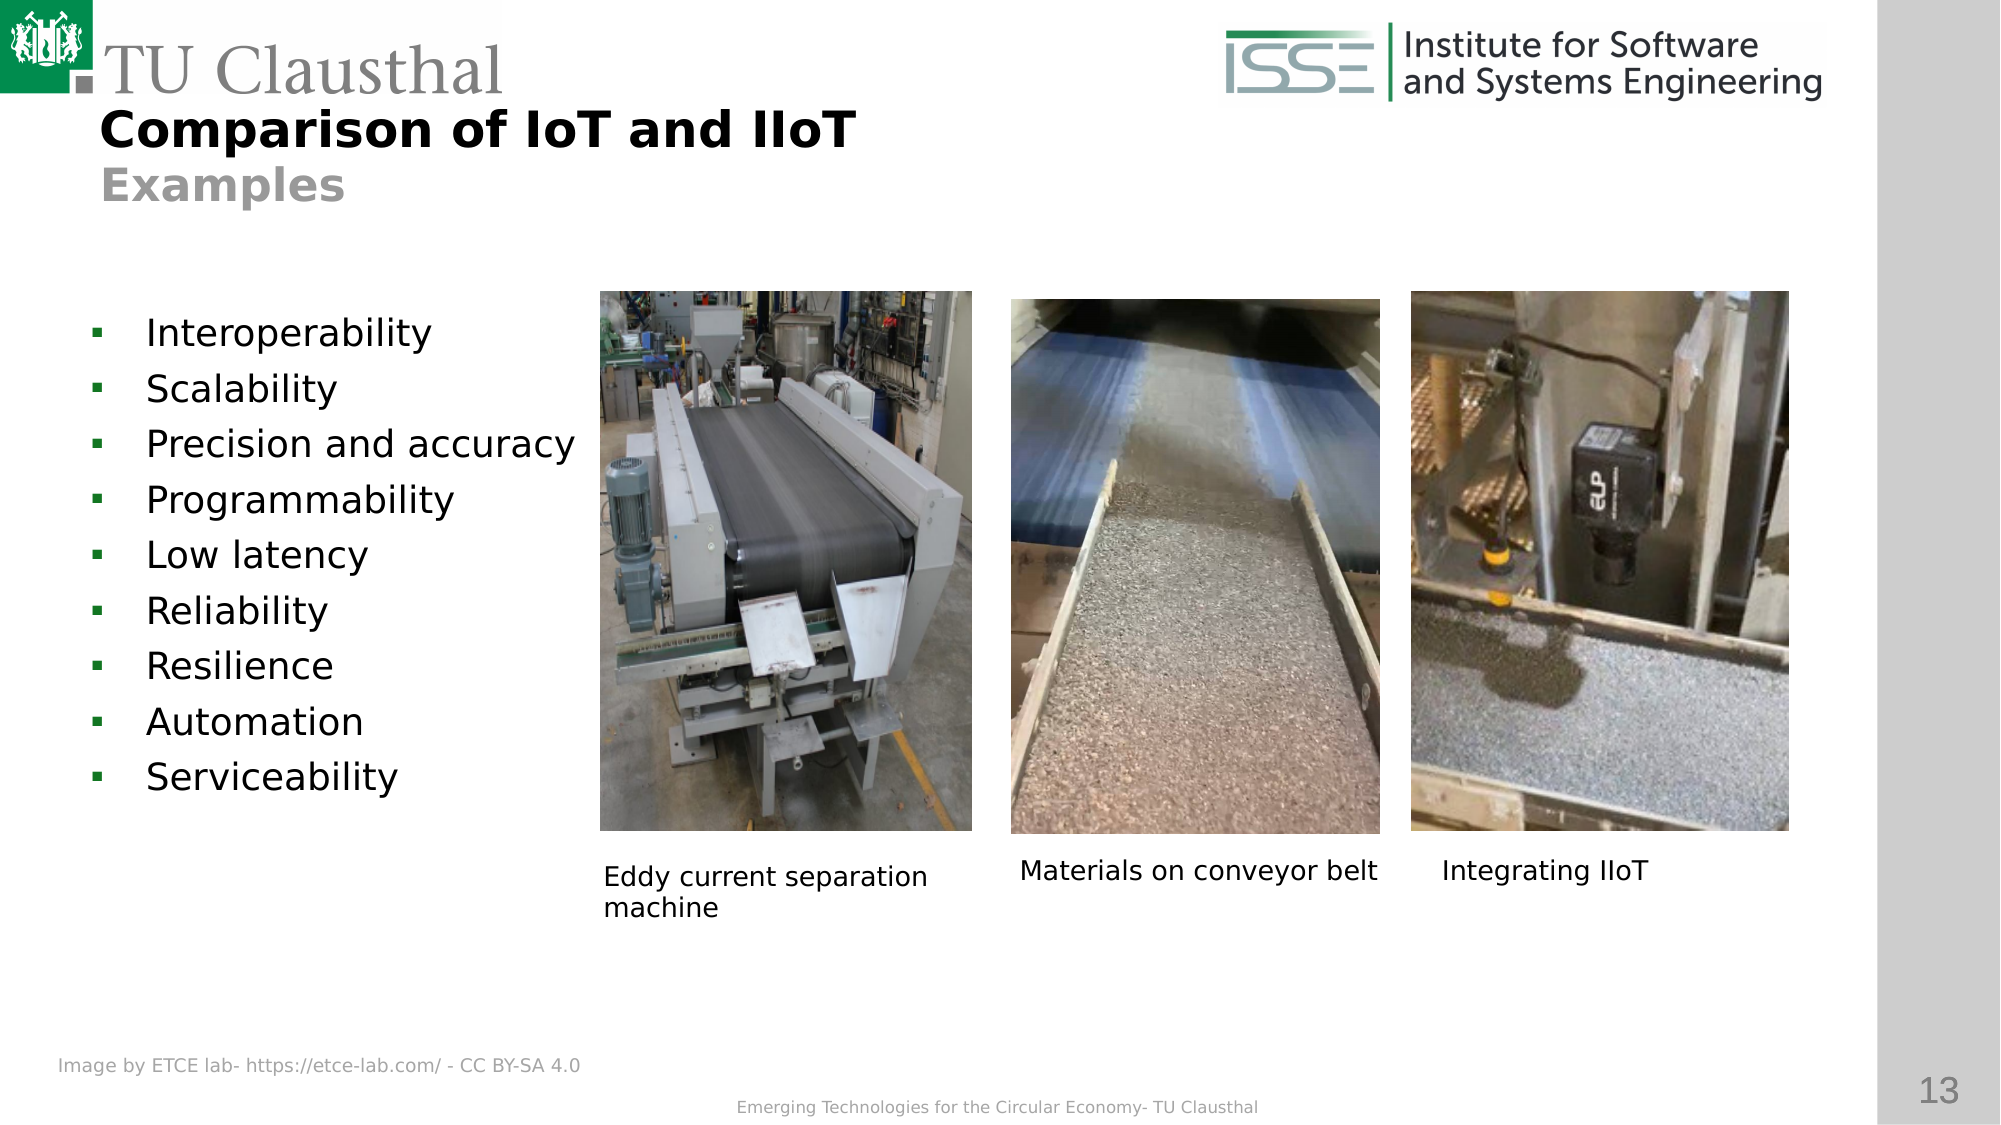

# Comparison of IoT and IIoT Examples
Interoperability
Scalability
Precision and accuracy
Programmability
Low latency
Reliability
Resilience
Automation
Serviceability
Materials on conveyor belt
Integrating IIoT
Eddy current separation machine
Image by ETCE lab- https://etce-lab.com/ - CC BY-SA 4.0